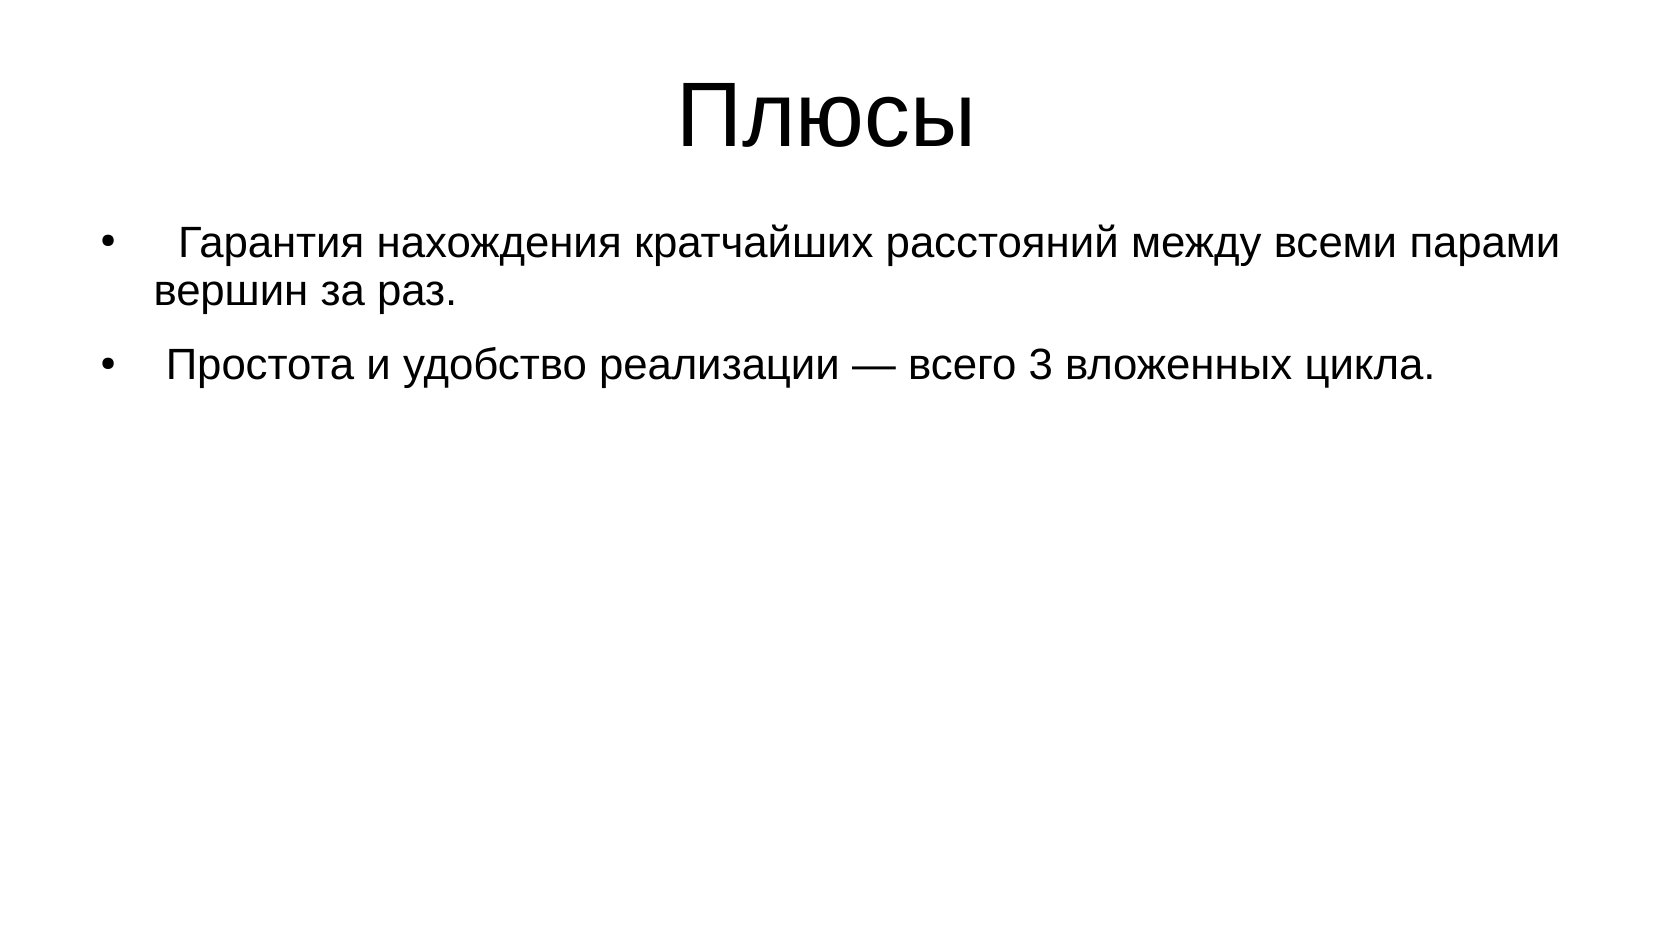

# Плюсы
 Гарантия нахождения кратчайших расстояний между всеми парами вершин за раз.
 Простота и удобство реализации — всего 3 вложенных цикла.